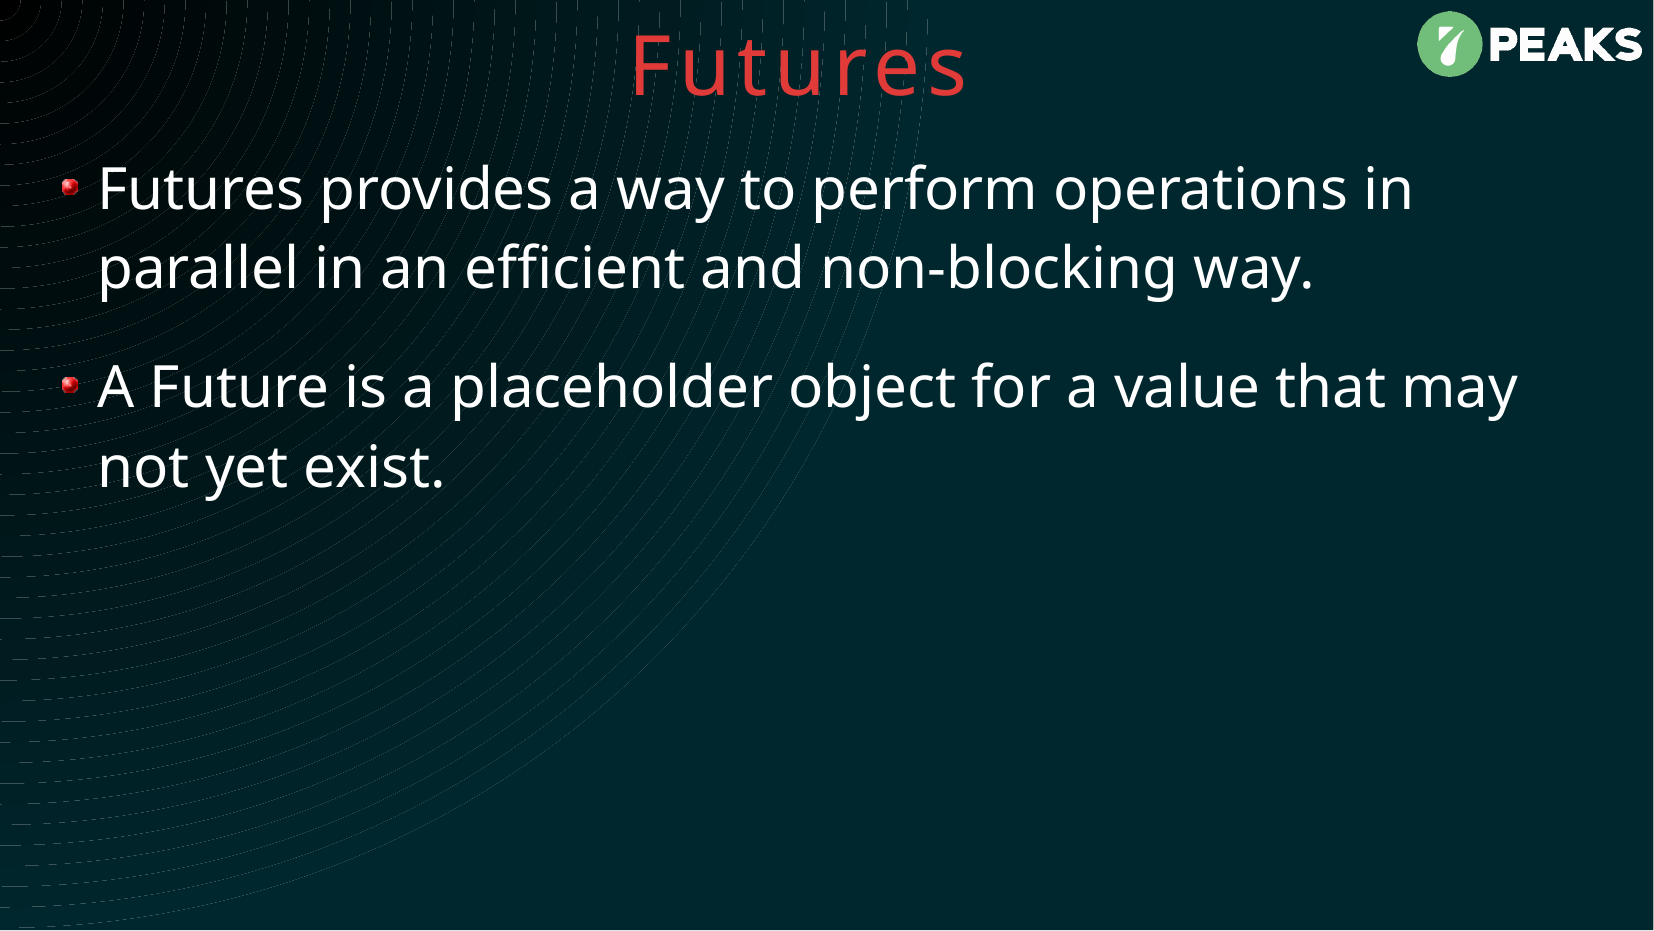

Futures
Futures provides a way to perform operations in parallel in an efficient and non-blocking way.
A Future is a placeholder object for a value that may not yet exist.